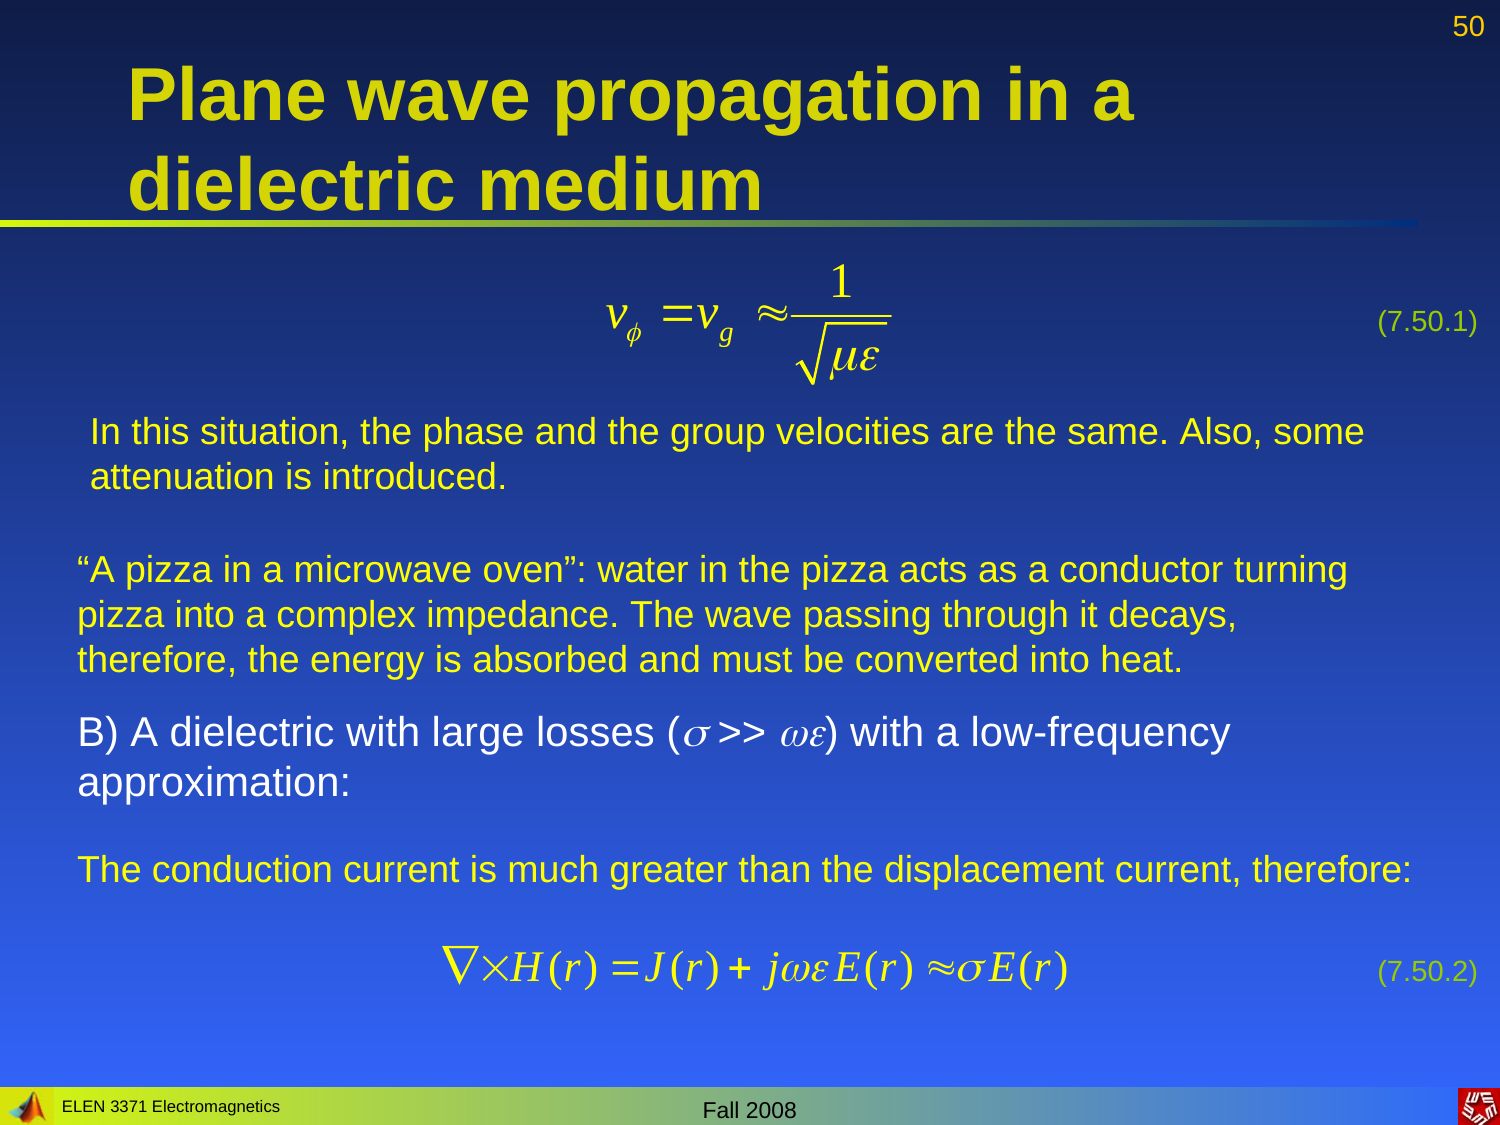

# Plane wave propagation in a dielectric medium
(7.50.1)
In this situation, the phase and the group velocities are the same. Also, some attenuation is introduced.
“A pizza in a microwave oven”: water in the pizza acts as a conductor turning pizza into a complex impedance. The wave passing through it decays, therefore, the energy is absorbed and must be converted into heat.
B) A dielectric with large losses ( >> ) with a low-frequency approximation:
The conduction current is much greater than the displacement current, therefore:
(7.50.2)